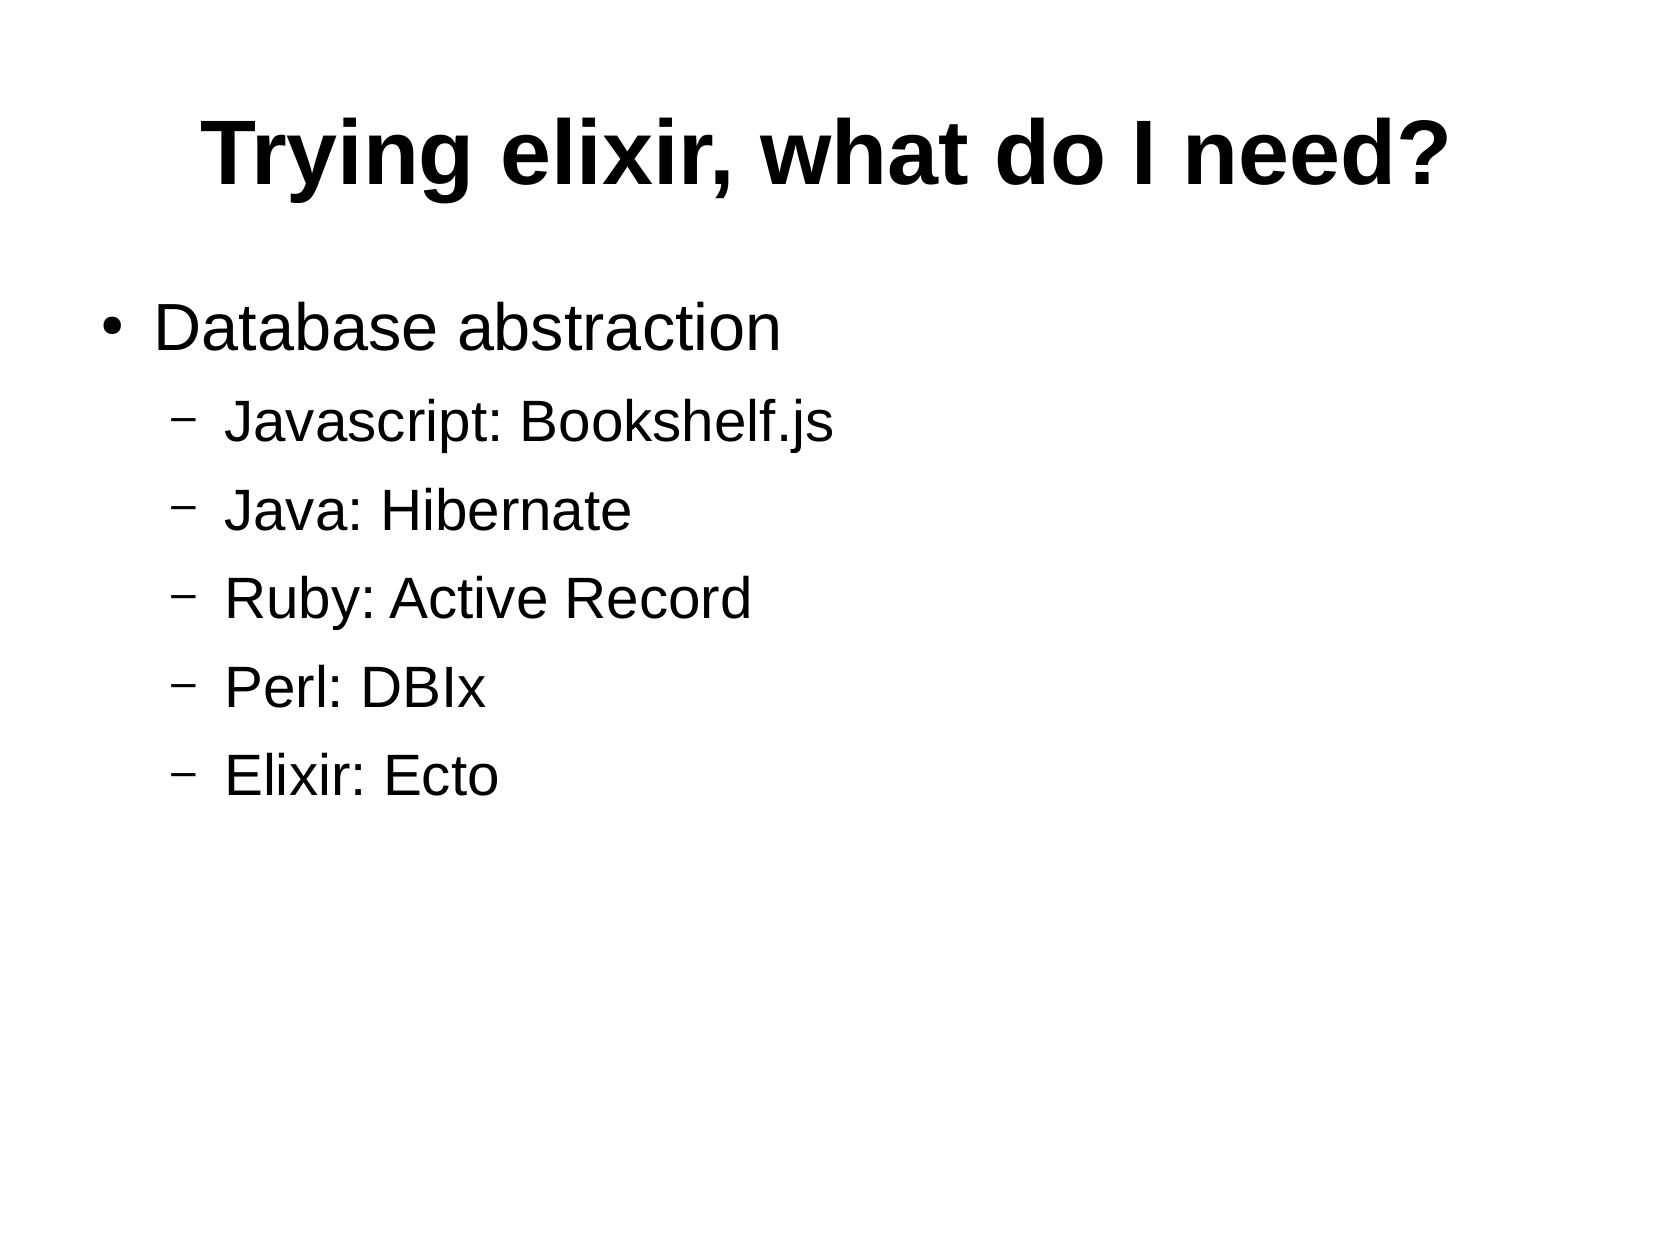

# Trying elixir, what do I need?
Database abstraction
Javascript: Bookshelf.js
Java: Hibernate
Ruby: Active Record
Perl: DBIx
Elixir: Ecto